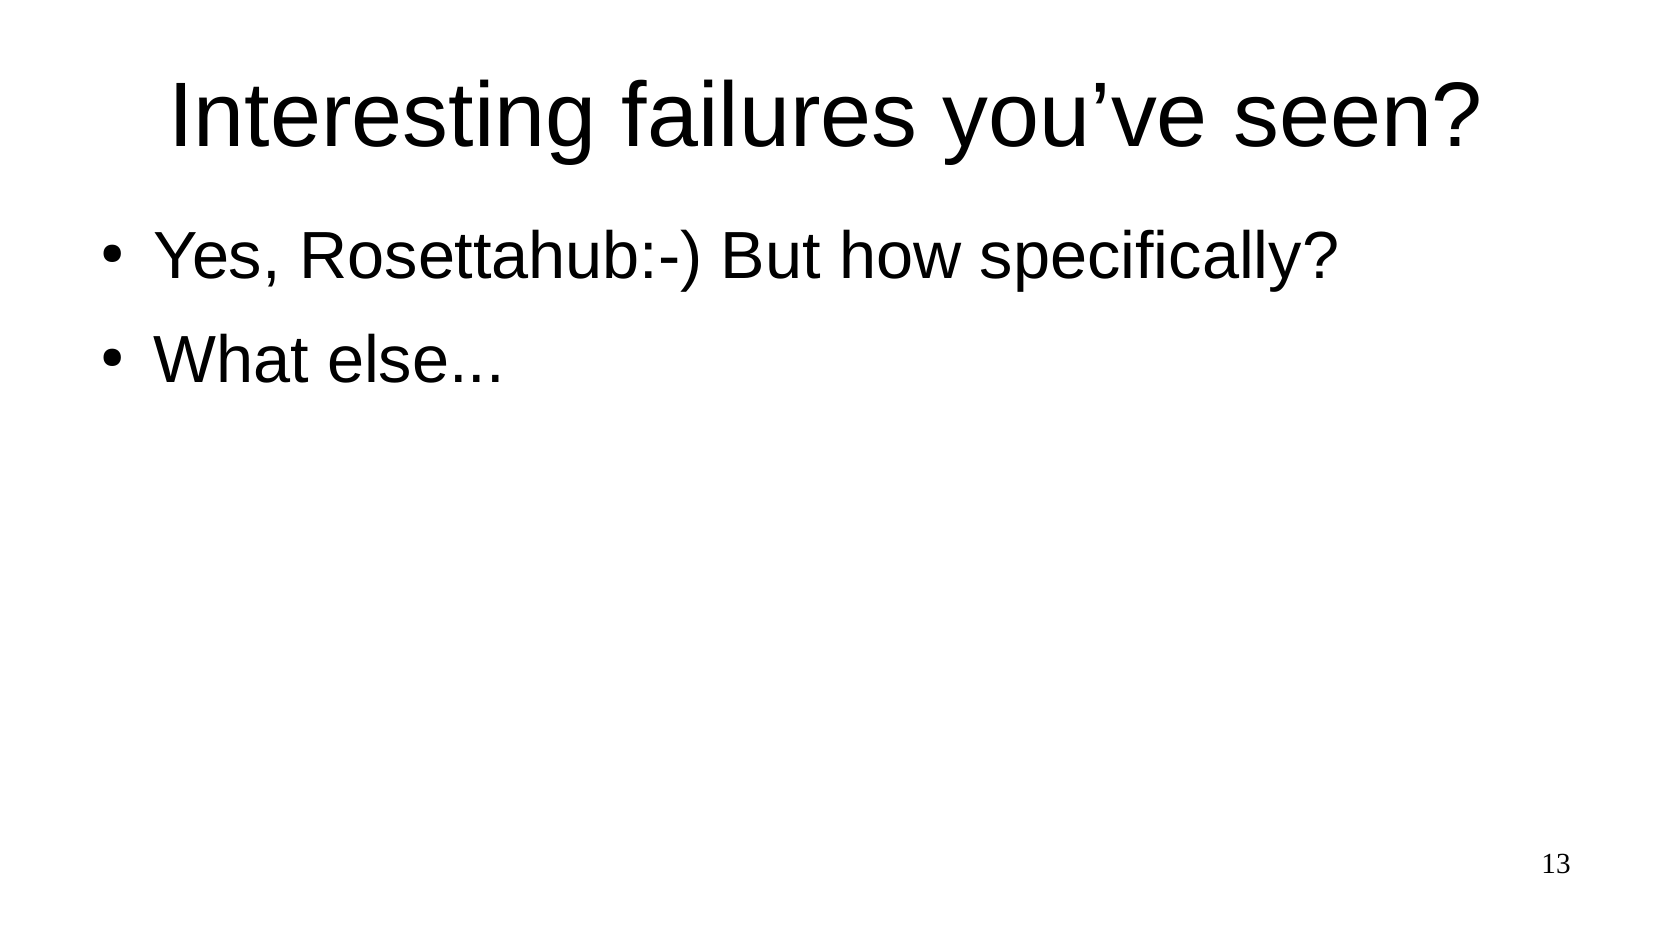

# Interesting failures you’ve seen?
Yes, Rosettahub:-) But how specifically?
What else...
13